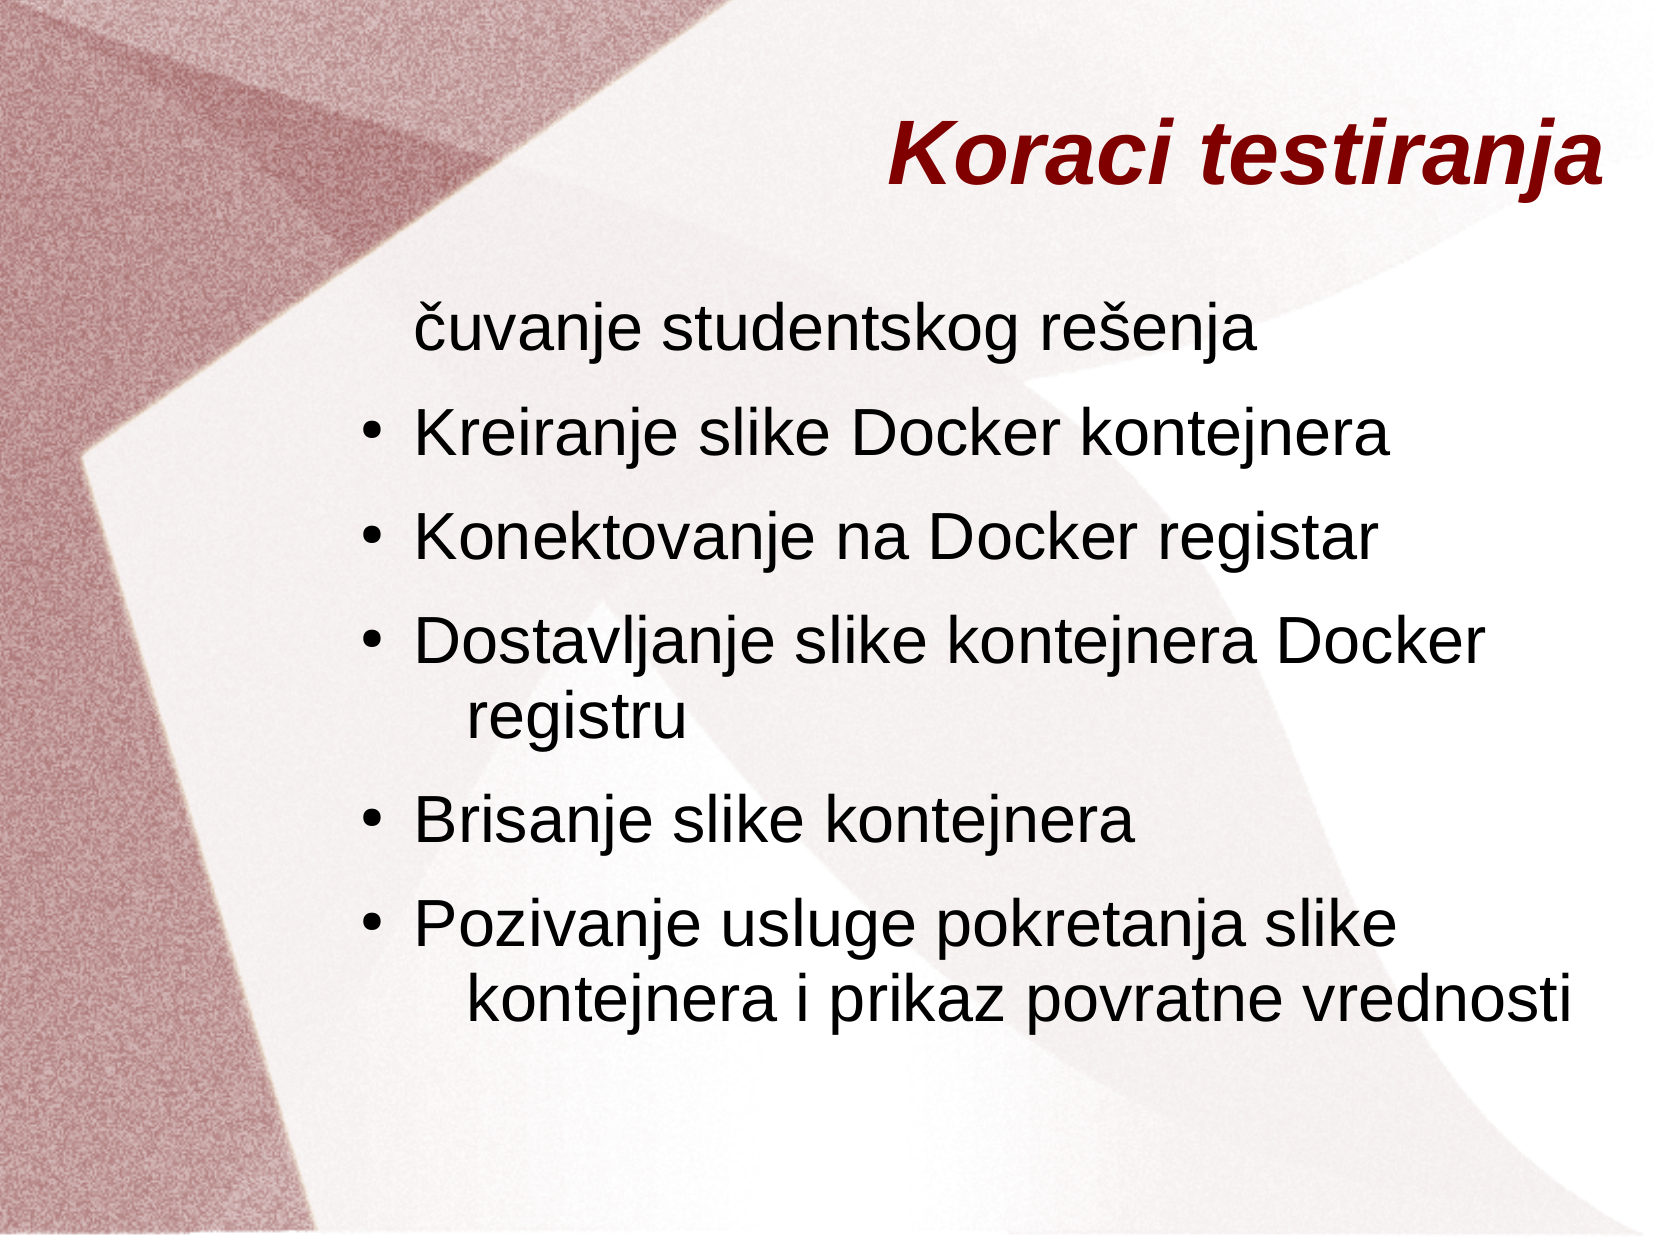

# Koraci testiranja
čuvanje studentskog rešenja
Kreiranje slike Docker kontejnera
Konektovanje na Docker registar
Dostavljanje slike kontejnera Docker registru
Brisanje slike kontejnera
Pozivanje usluge pokretanja slike kontejnera i prikaz povratne vrednosti